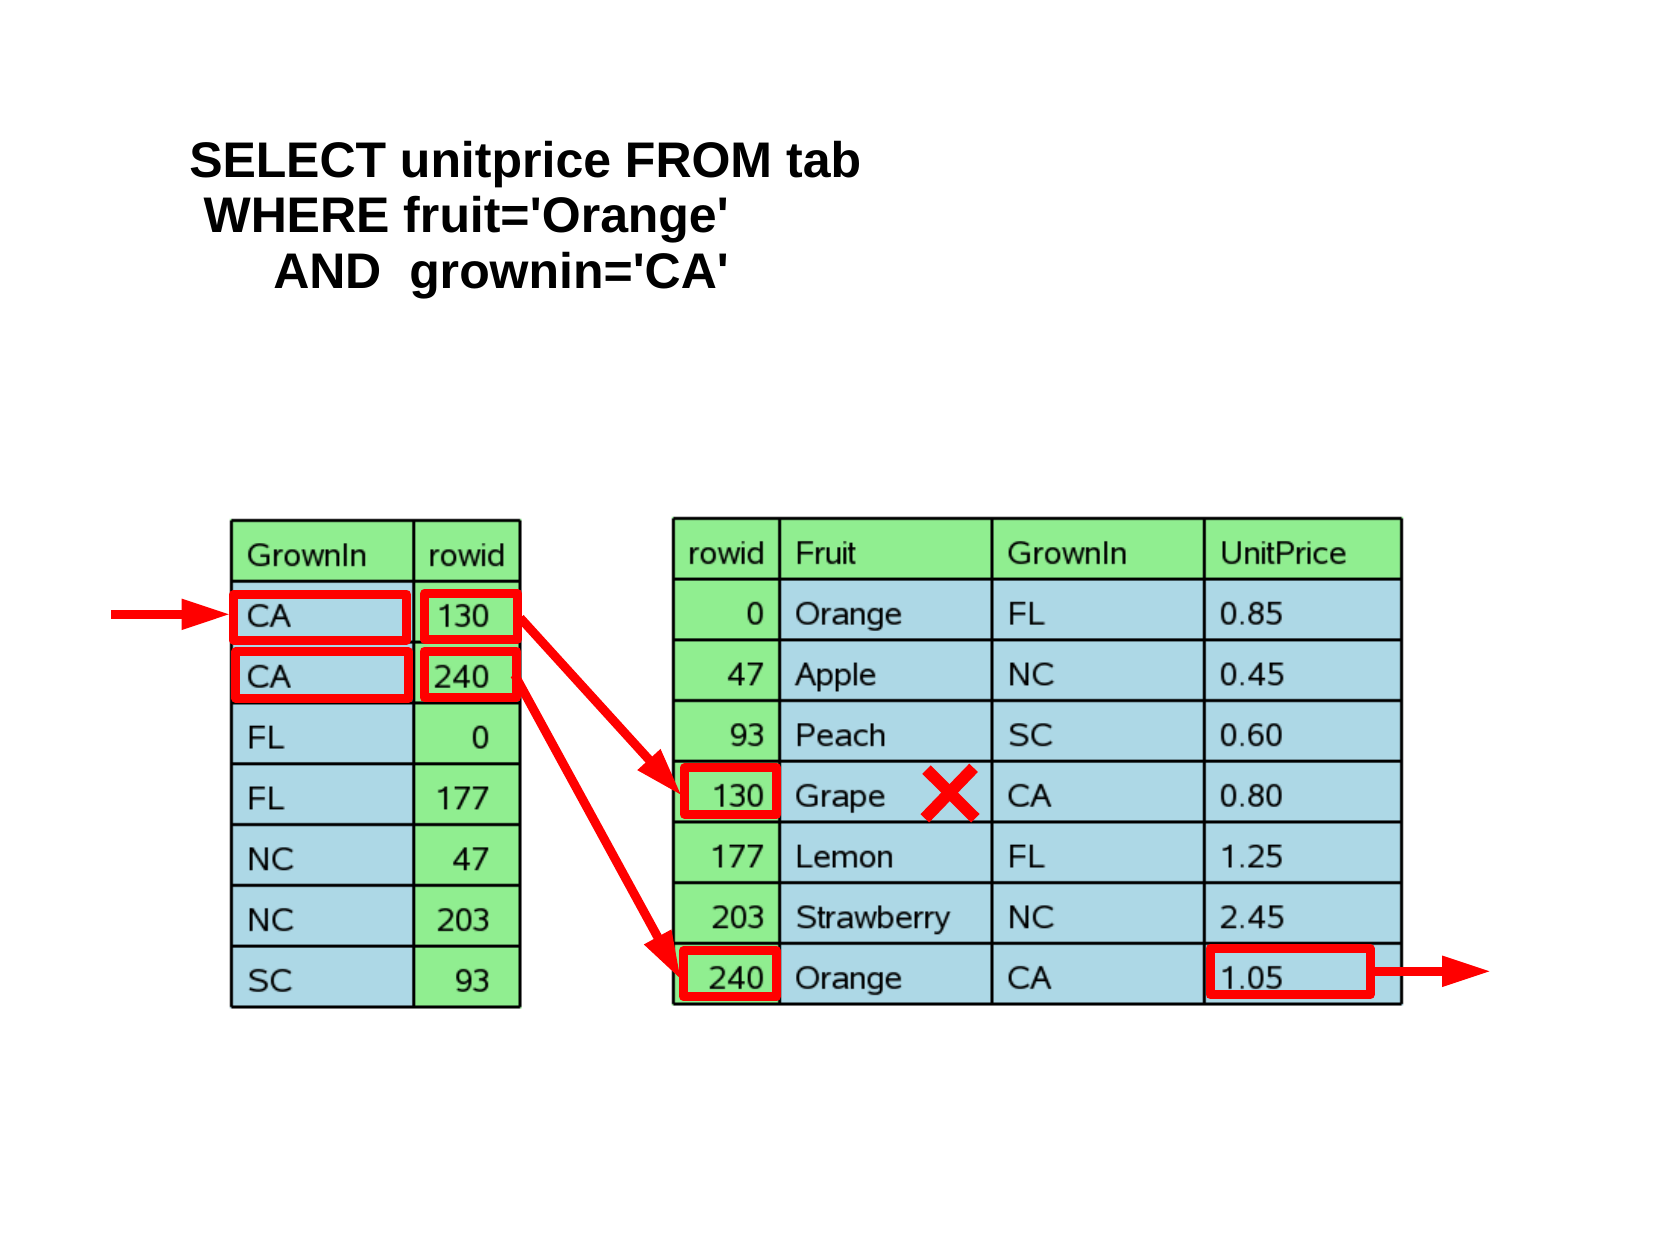

SELECT unitprice FROM tab
 WHERE fruit='Orange'
 AND grownin='CA'